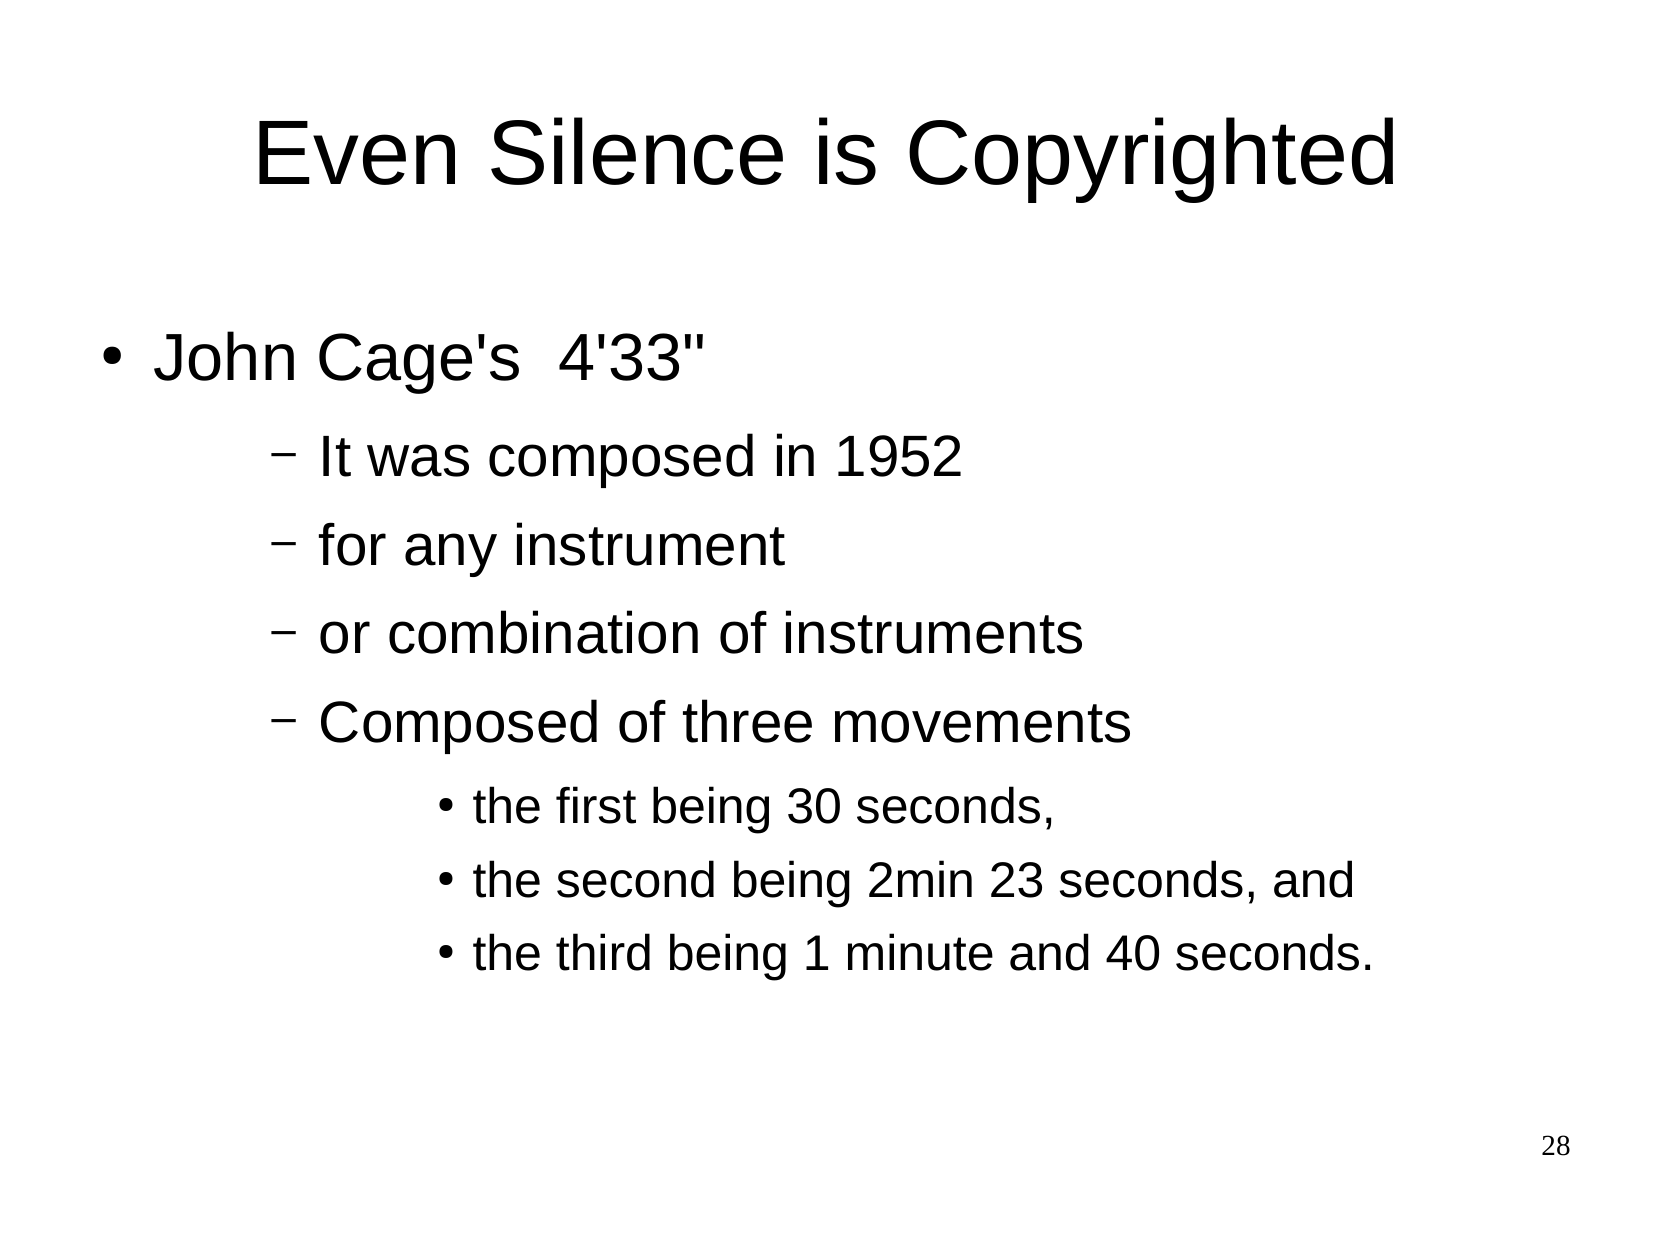

# Even Silence is Copyrighted
John Cage's 4'33"
It was composed in 1952
for any instrument
or combination of instruments
Composed of three movements
the first being 30 seconds,
the second being 2min 23 seconds, and
the third being 1 minute and 40 seconds.
28